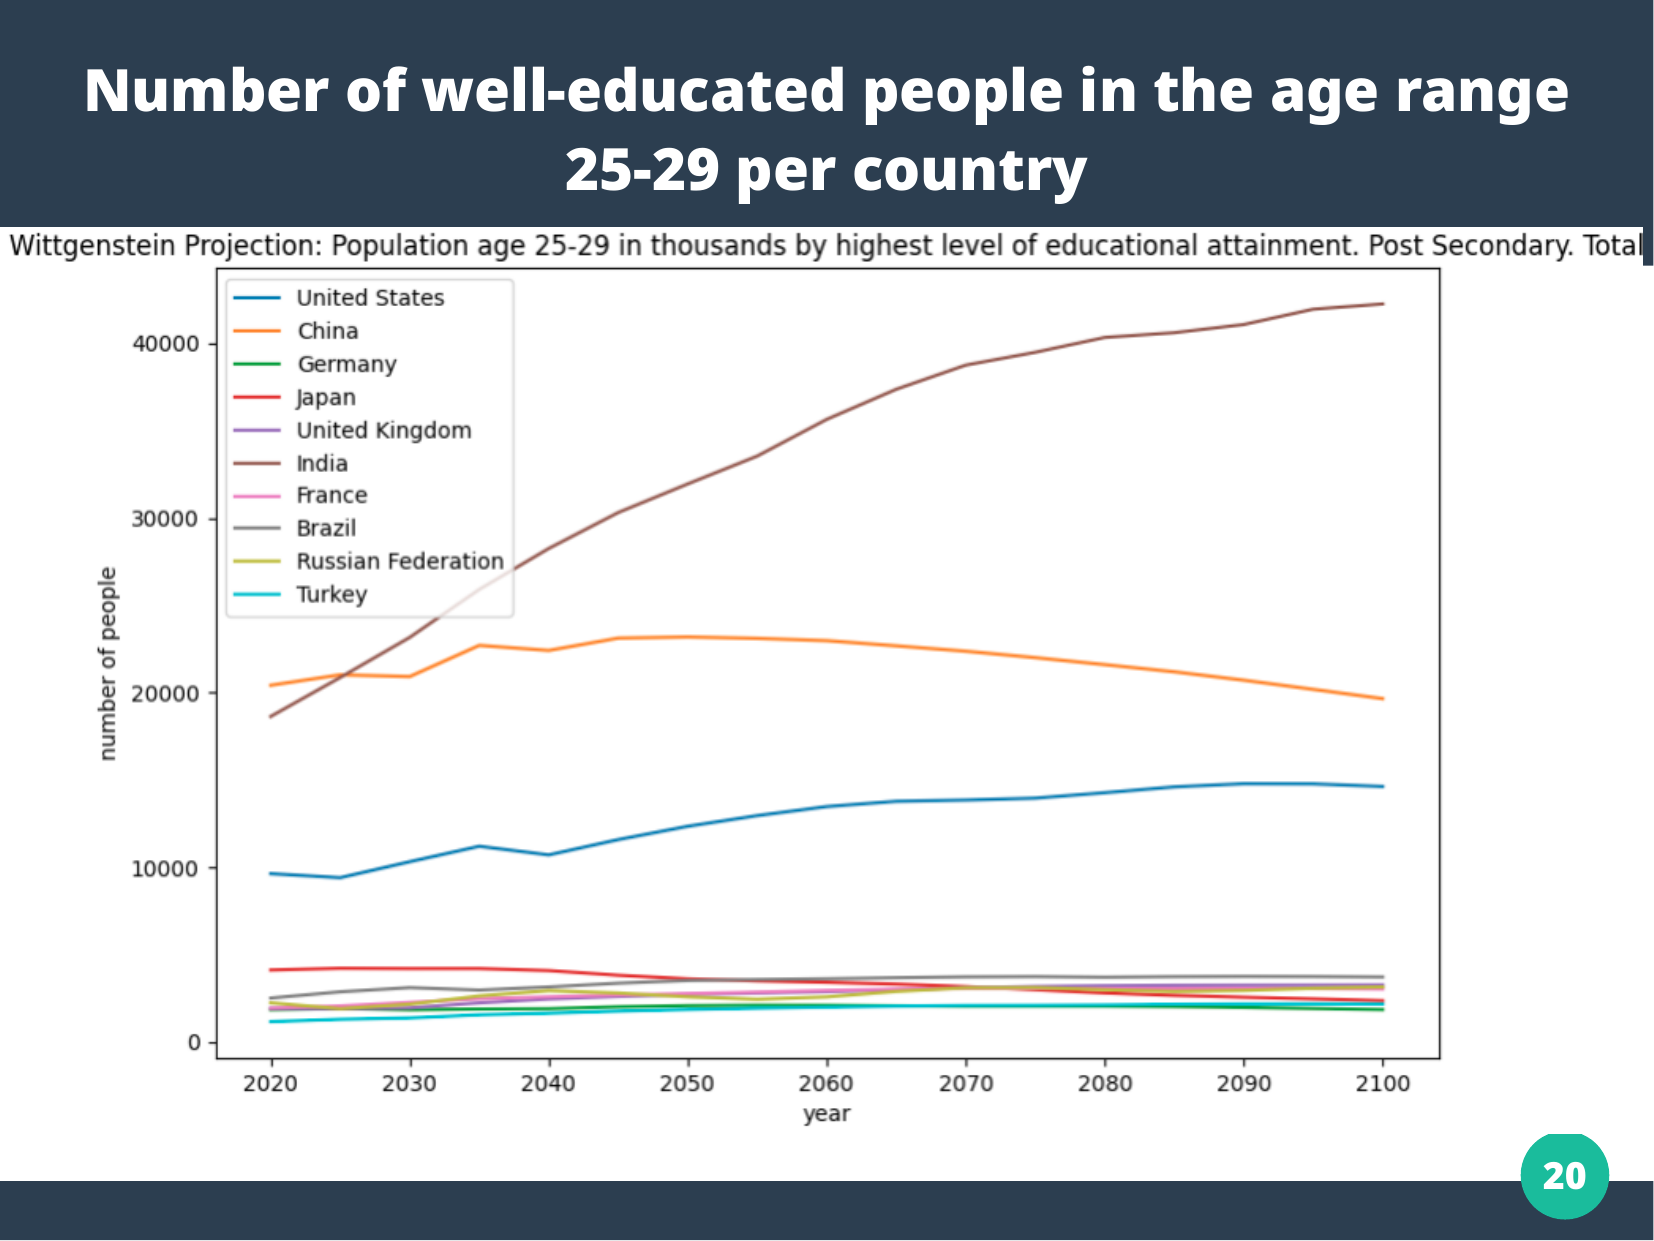

# Number of well-educated people in the age range 25-29 per country
20